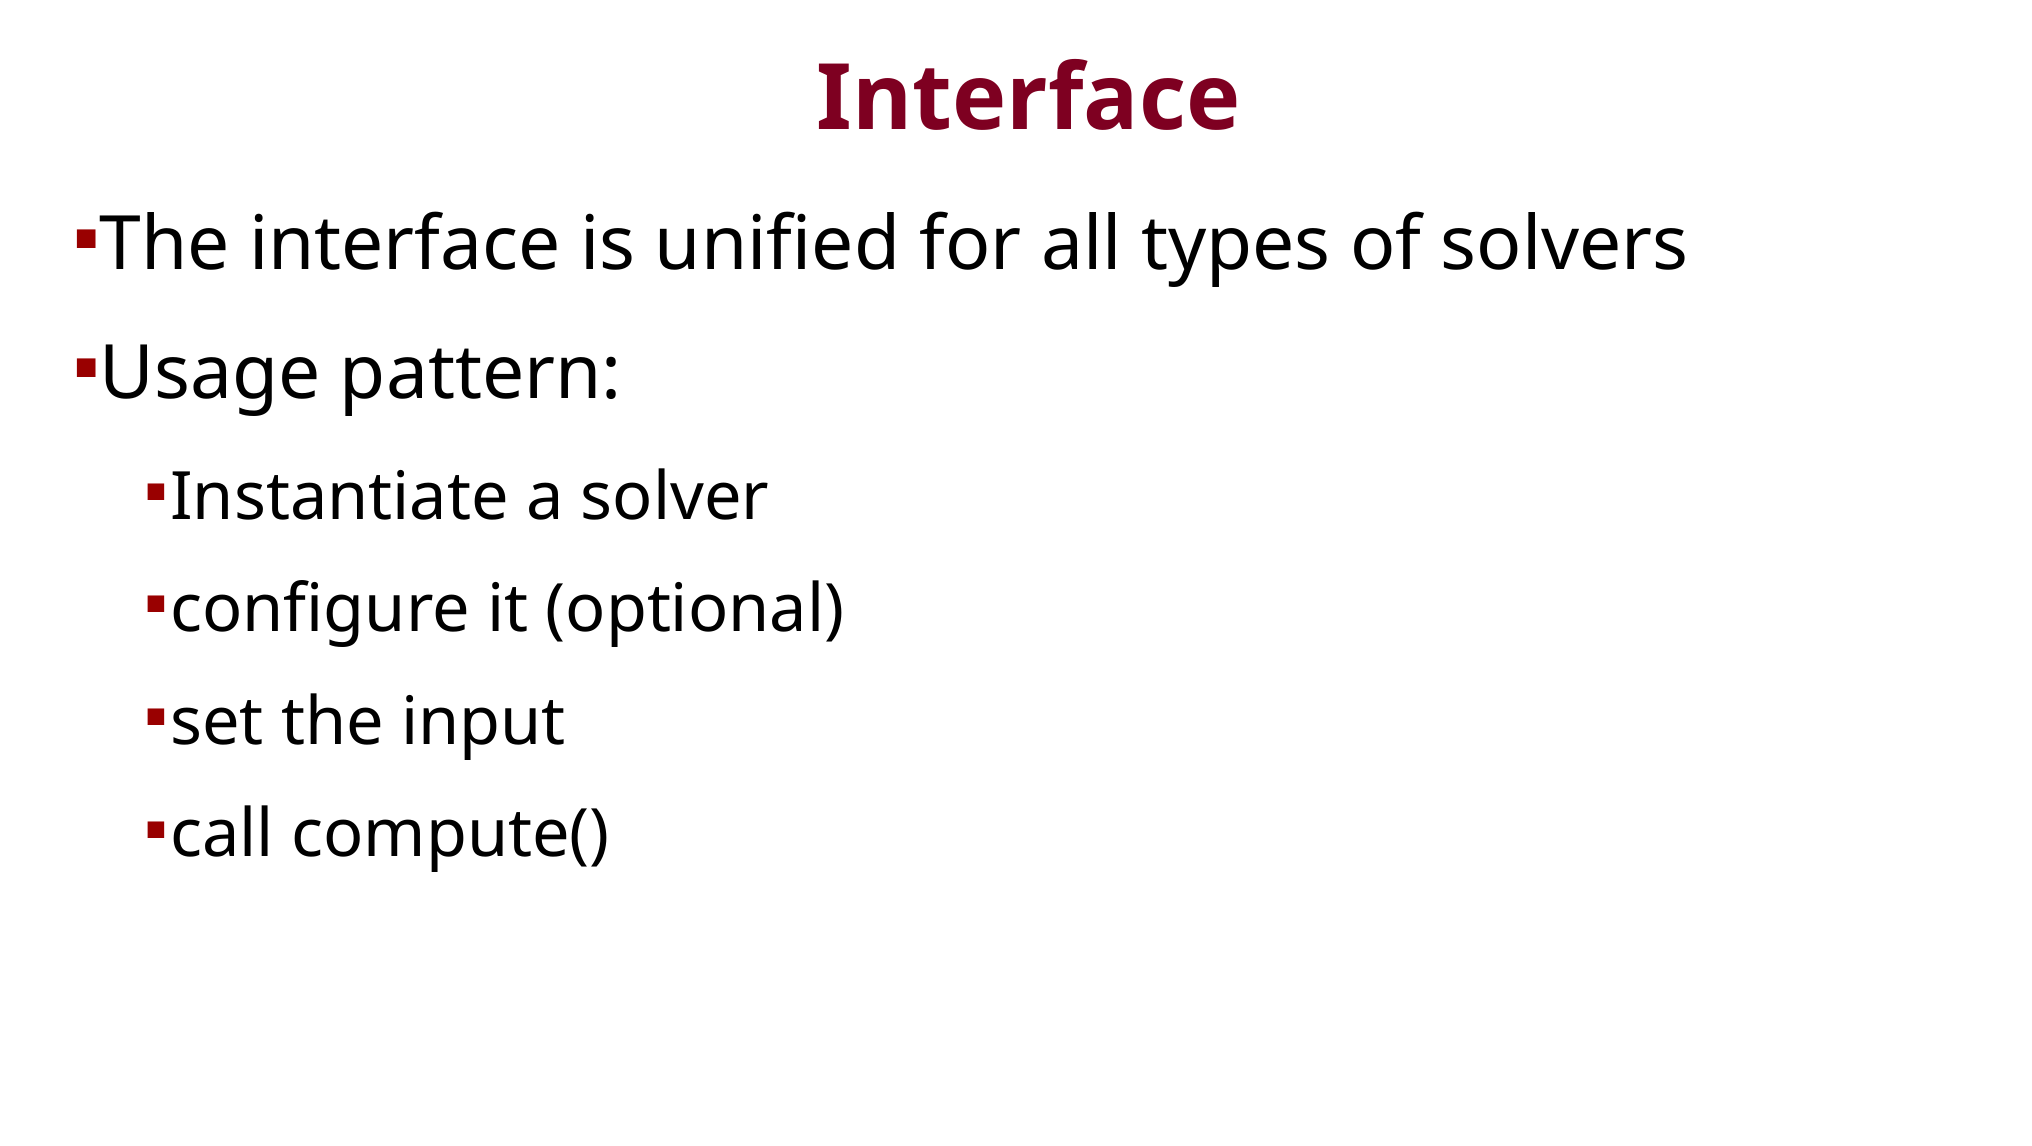

# Interface
The interface is unified for all types of solvers
Usage pattern:
Instantiate a solver
configure it (optional)
set the input
call compute()